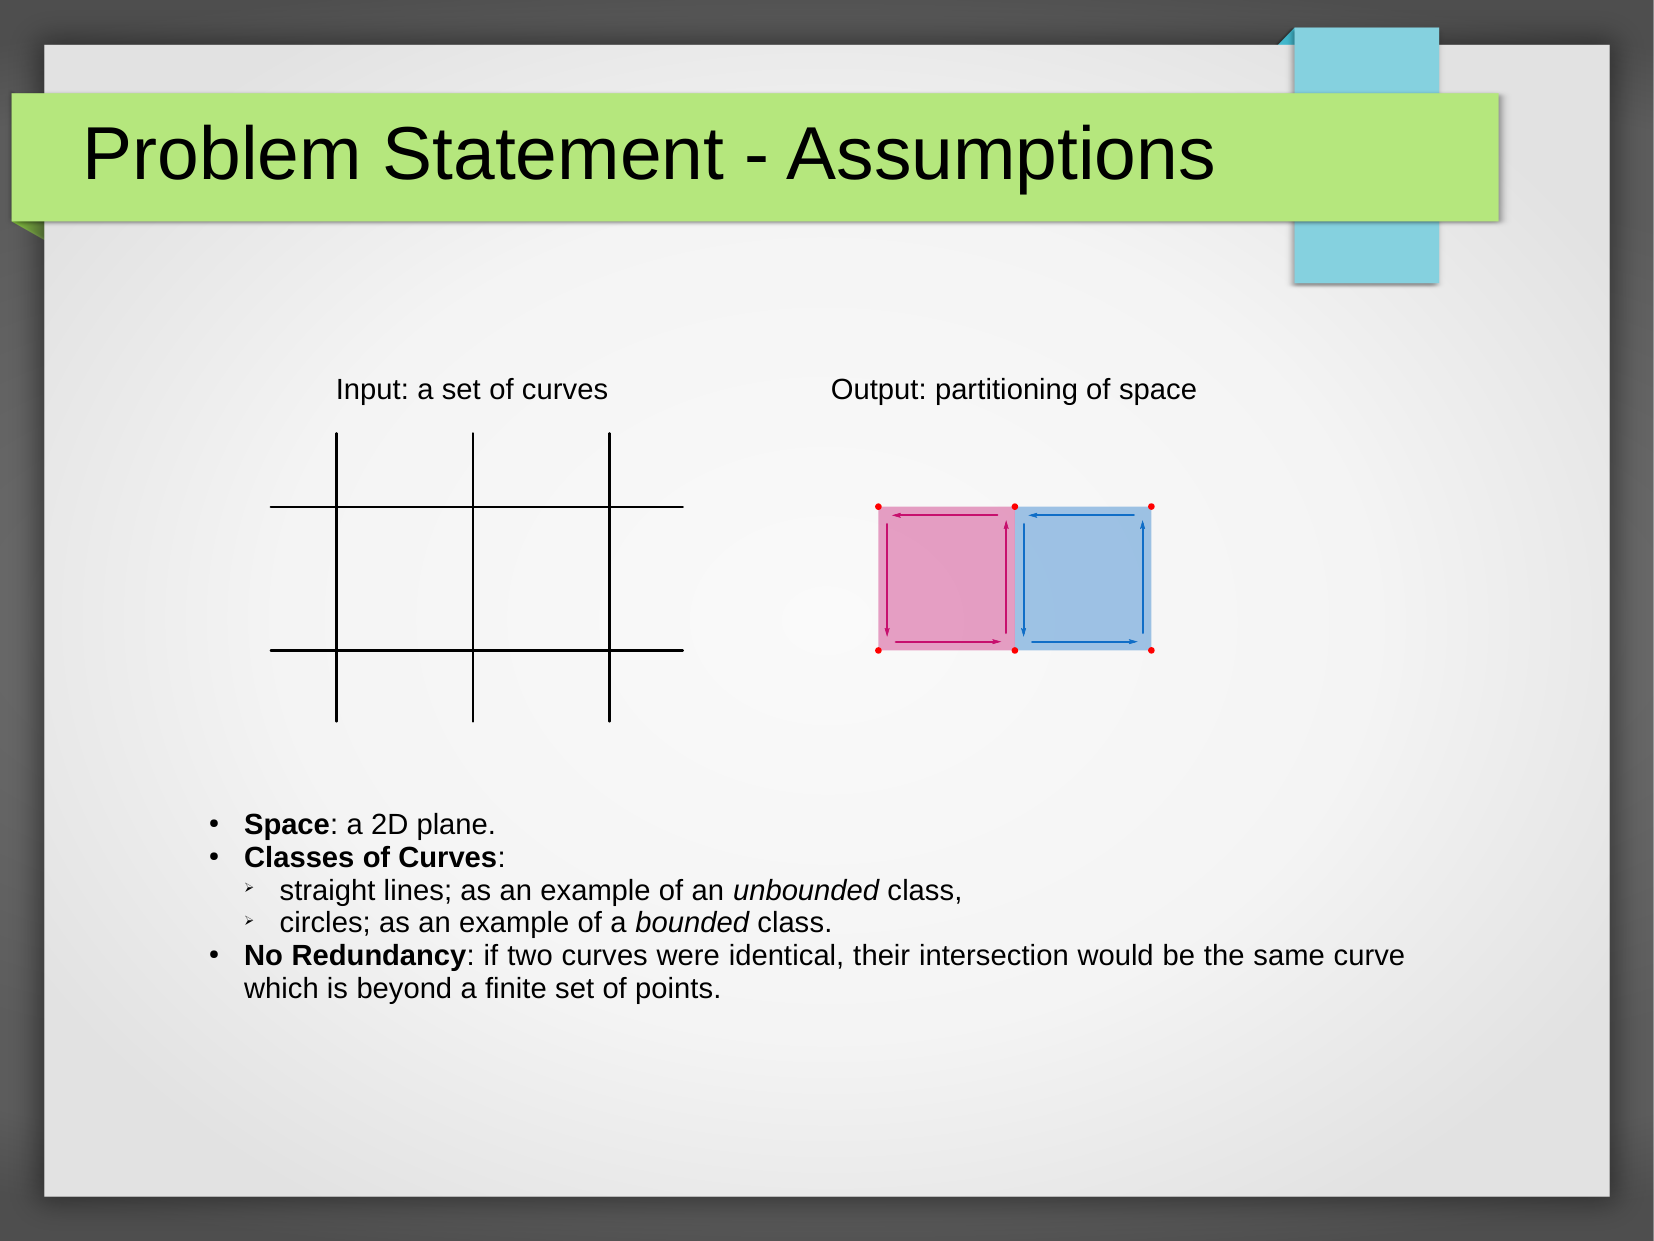

# Problem Statement - Assumptions
Input: a set of curves
Output: partitioning of space
Space: a 2D plane.
Classes of Curves:
straight lines; as an example of an unbounded class,
circles; as an example of a bounded class.
No Redundancy: if two curves were identical, their intersection would be the same curve which is beyond a finite set of points.